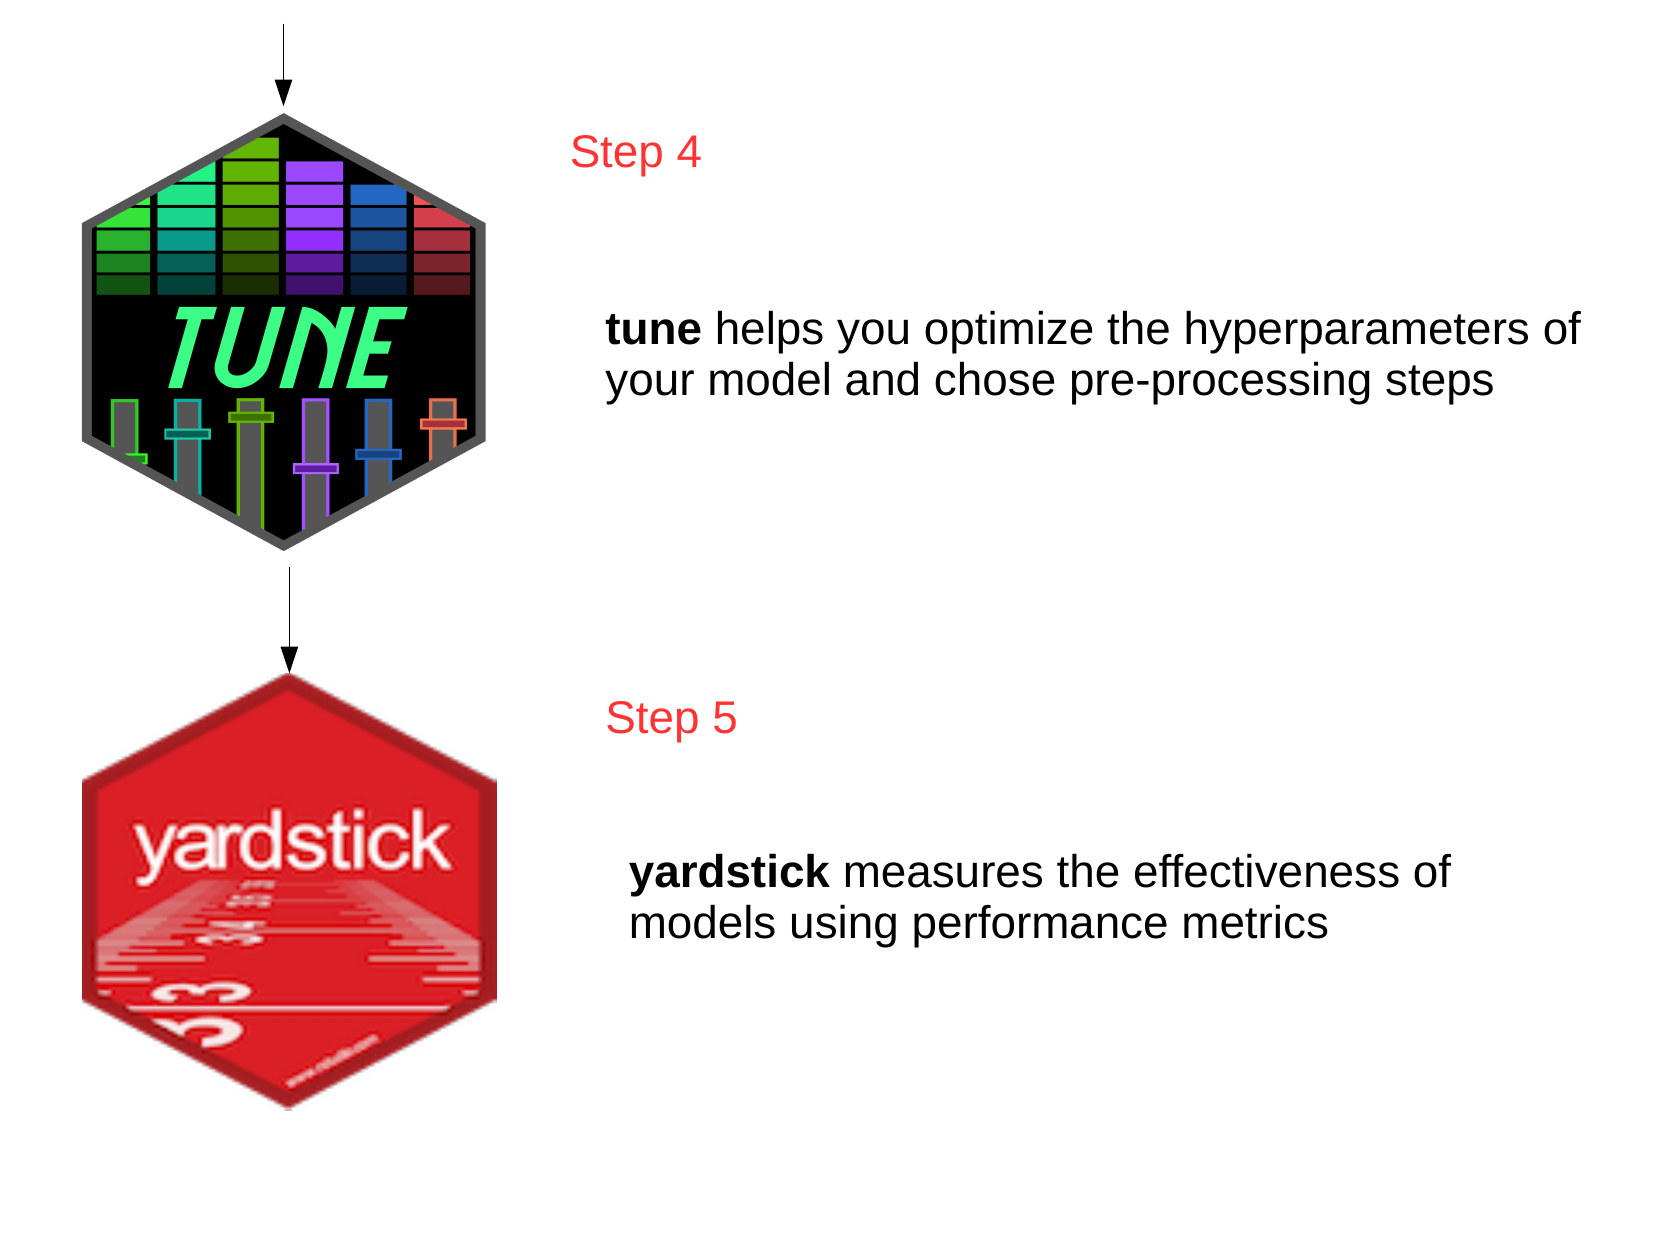

Step 4
tune helps you optimize the hyperparameters of your model and chose pre-processing steps
Step 5
yardstick measures the effectiveness of models using performance metrics